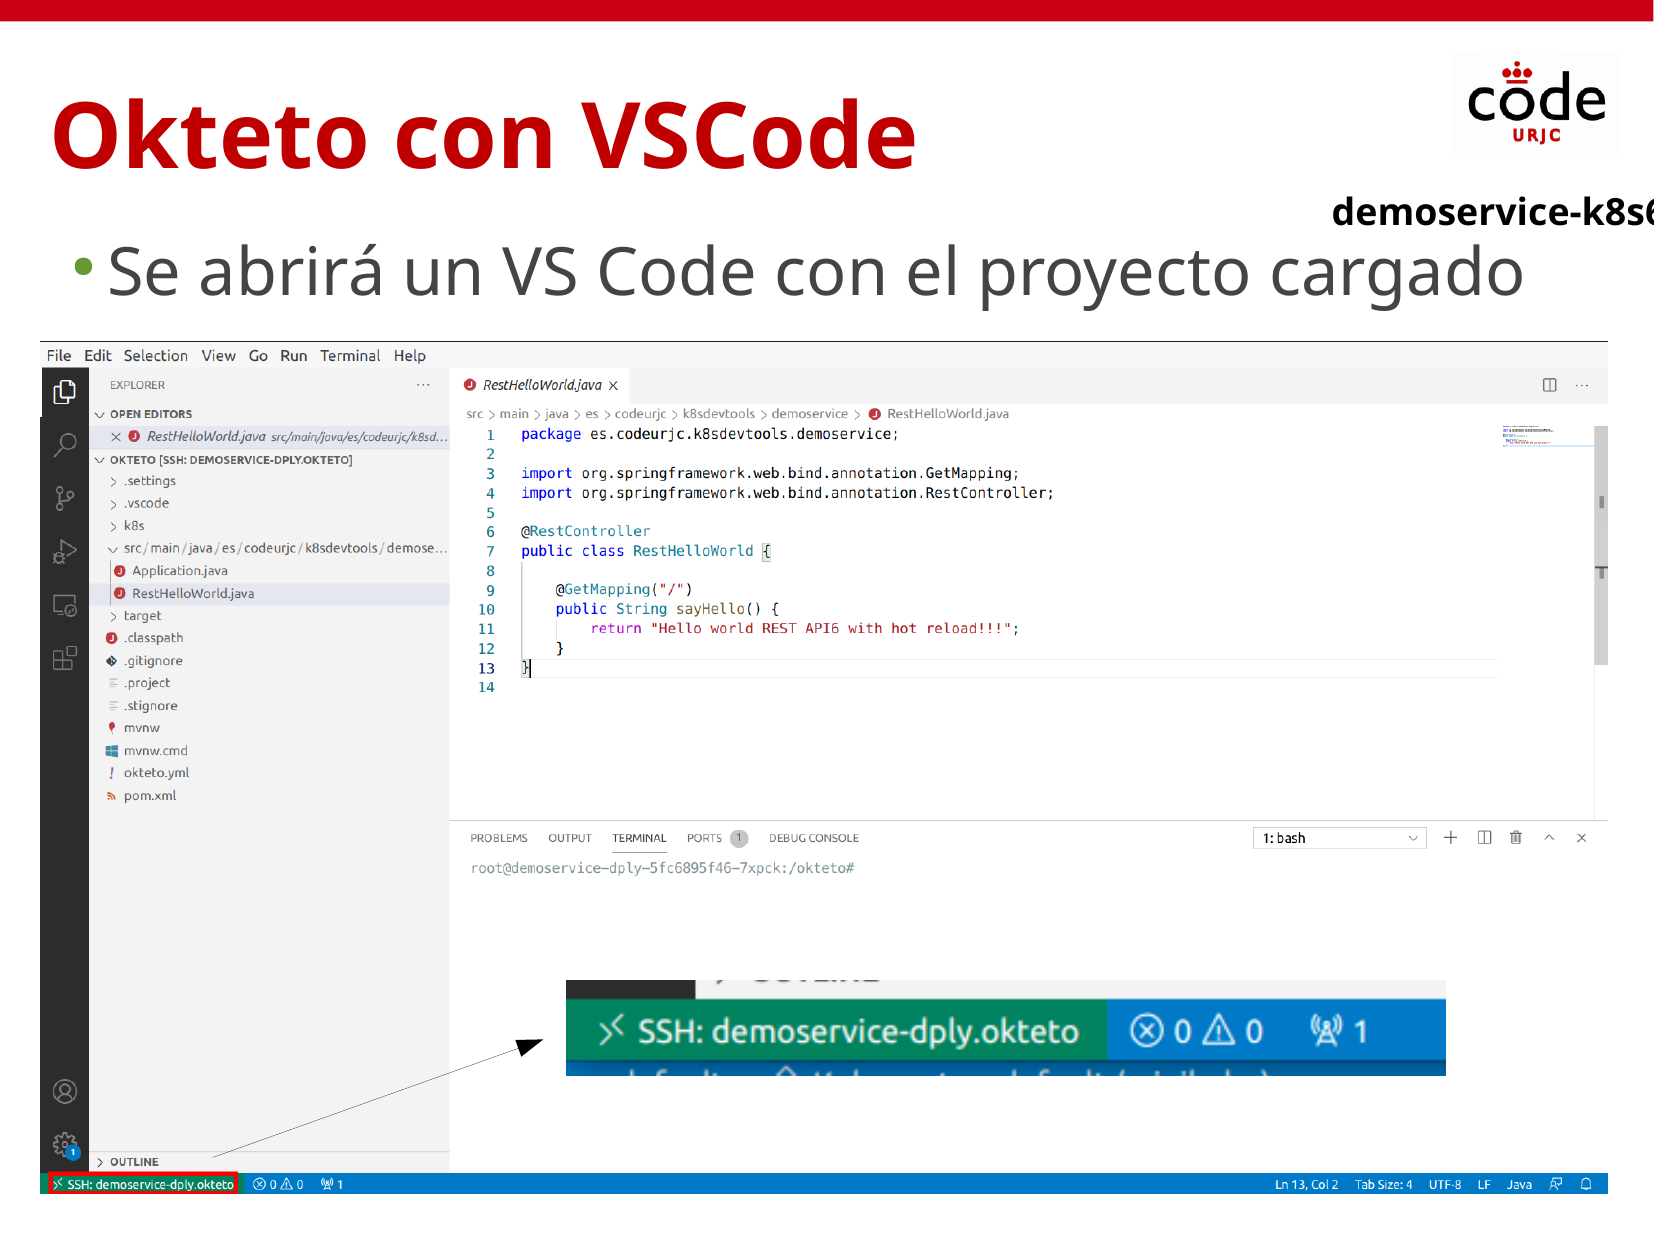

# Okteto con VSCode
demoservice-k8s6
Se abrirá un VS Code con el proyecto cargado